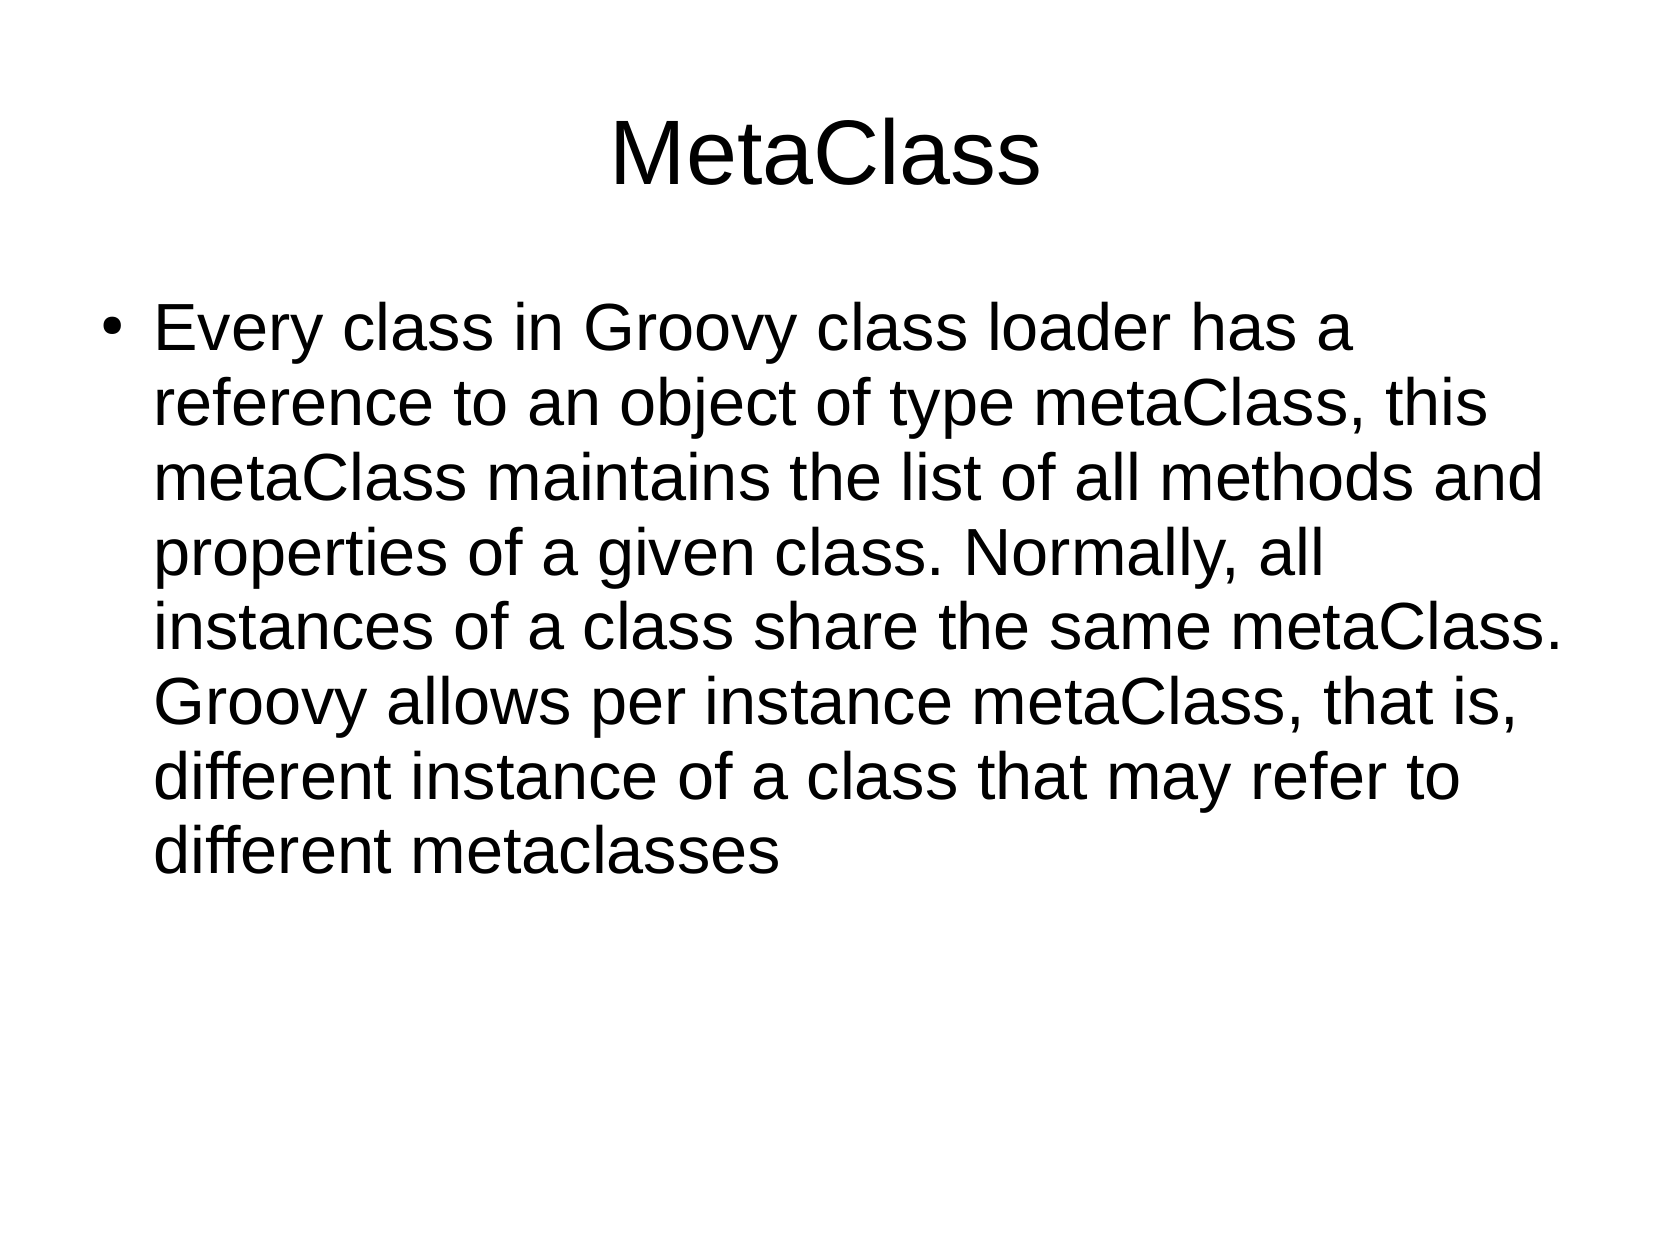

# MetaClass
Every class in Groovy class loader has a reference to an object of type metaClass, this metaClass maintains the list of all methods and properties of a given class. Normally, all instances of a class share the same metaClass. Groovy allows per instance metaClass, that is, different instance of a class that may refer to different metaclasses